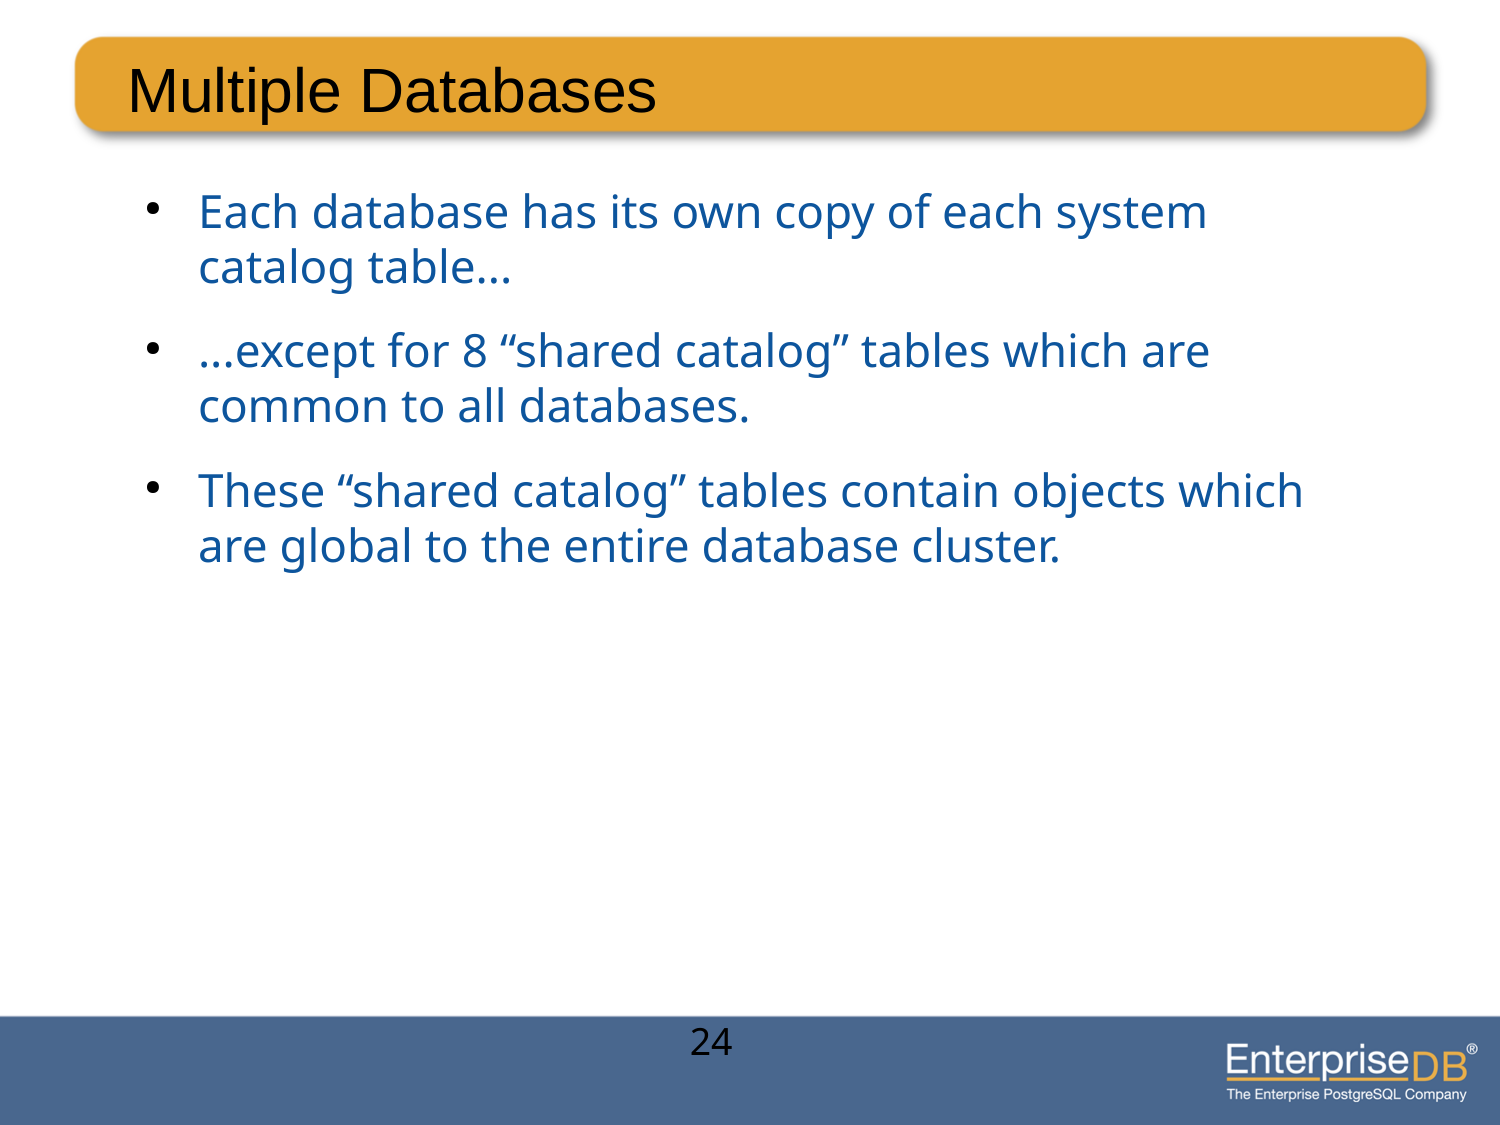

# Multiple Databases
Each database has its own copy of each system catalog table...
...except for 8 “shared catalog” tables which are common to all databases.
These “shared catalog” tables contain objects which are global to the entire database cluster.